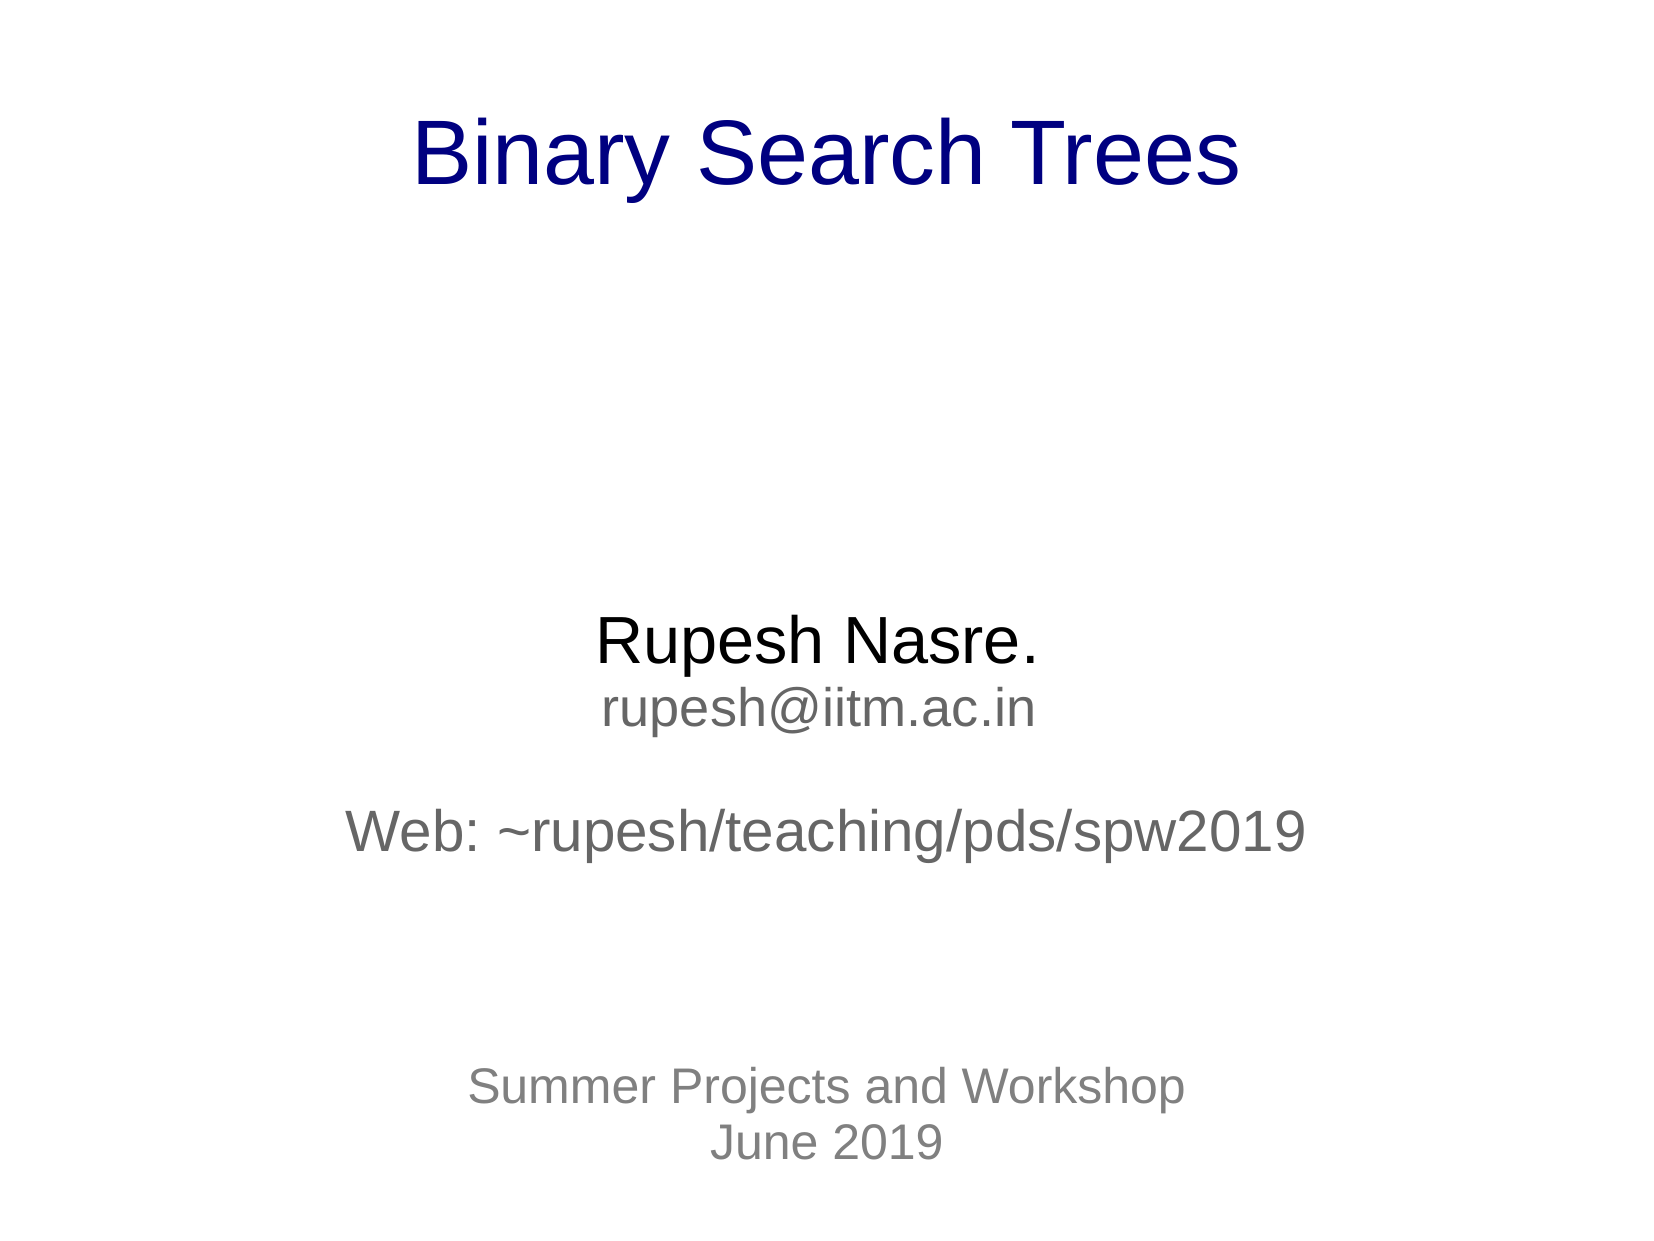

# Binary Search Trees
Rupesh Nasre.
rupesh@iitm.ac.in
Web: ~rupesh/teaching/pds/spw2019
Summer Projects and Workshop
June 2019